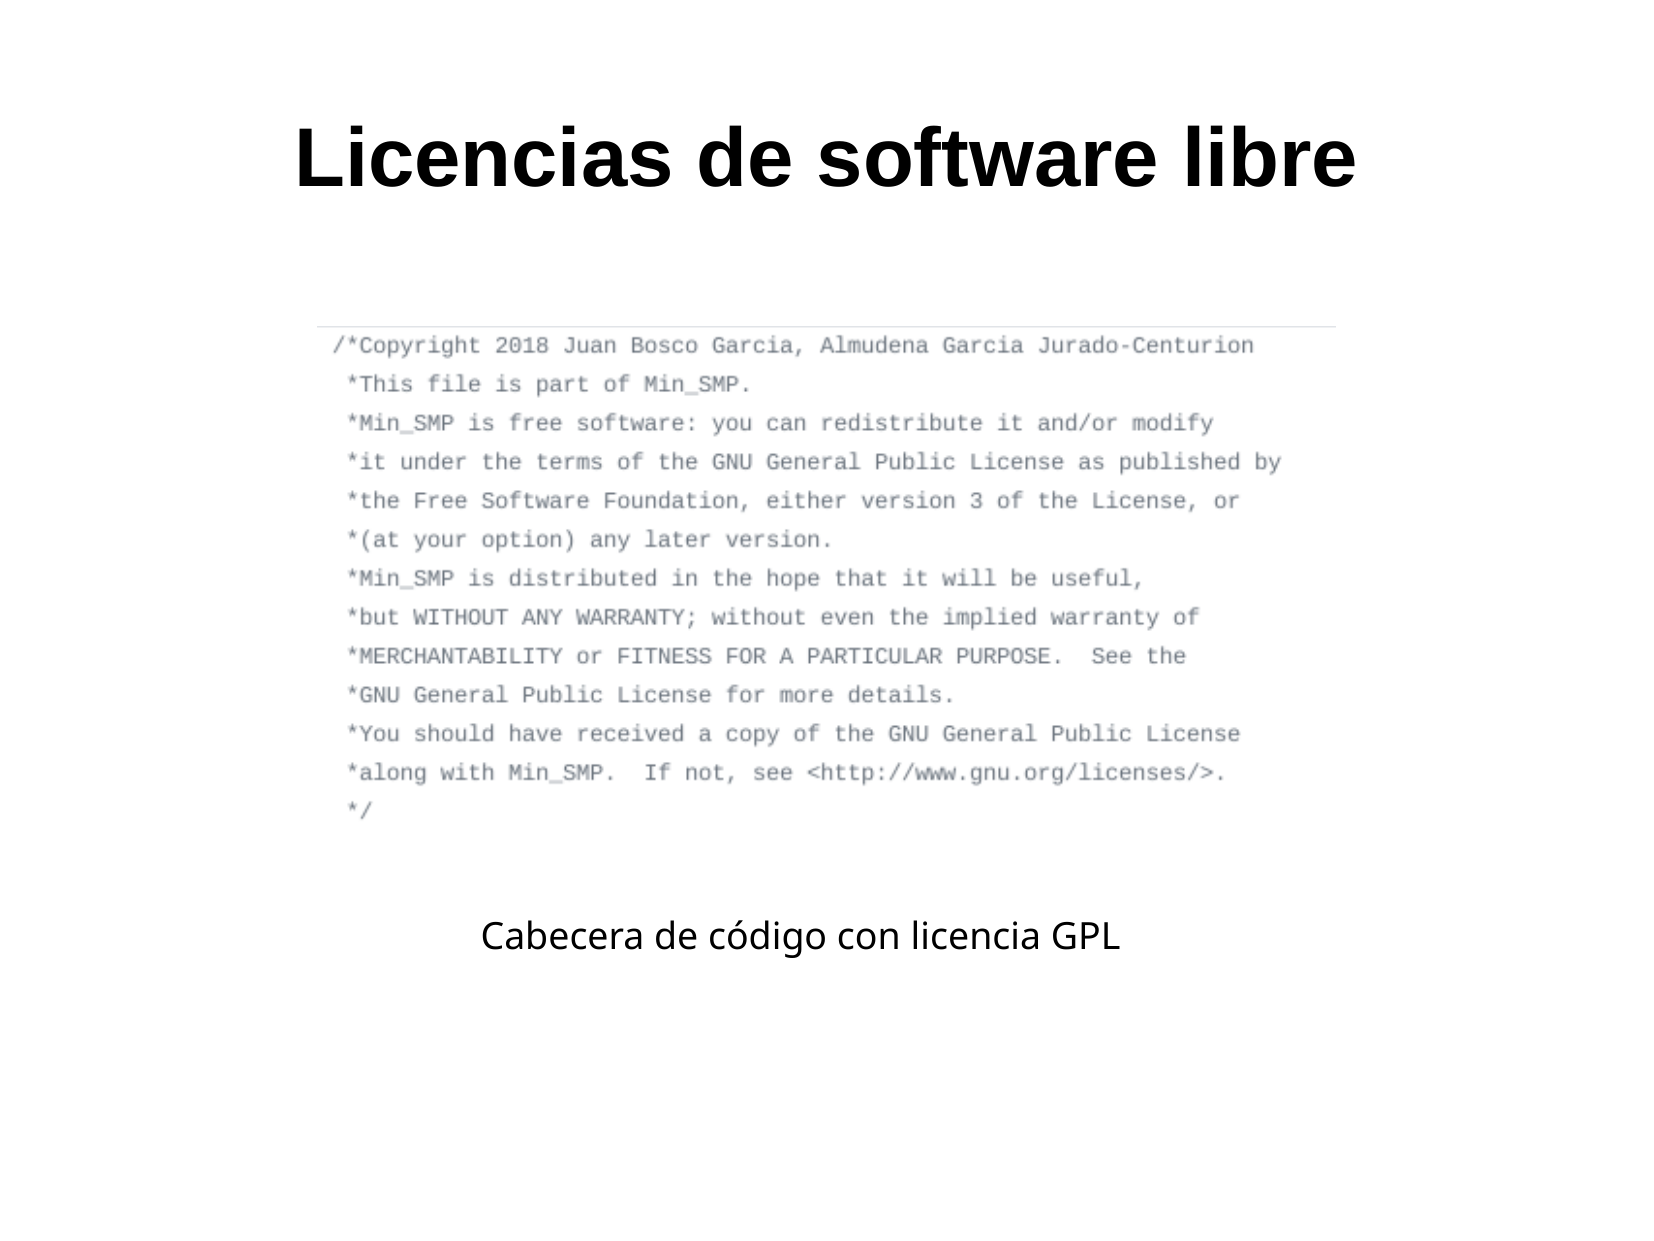

Licencias de software libre
Cabecera de código con licencia GPL